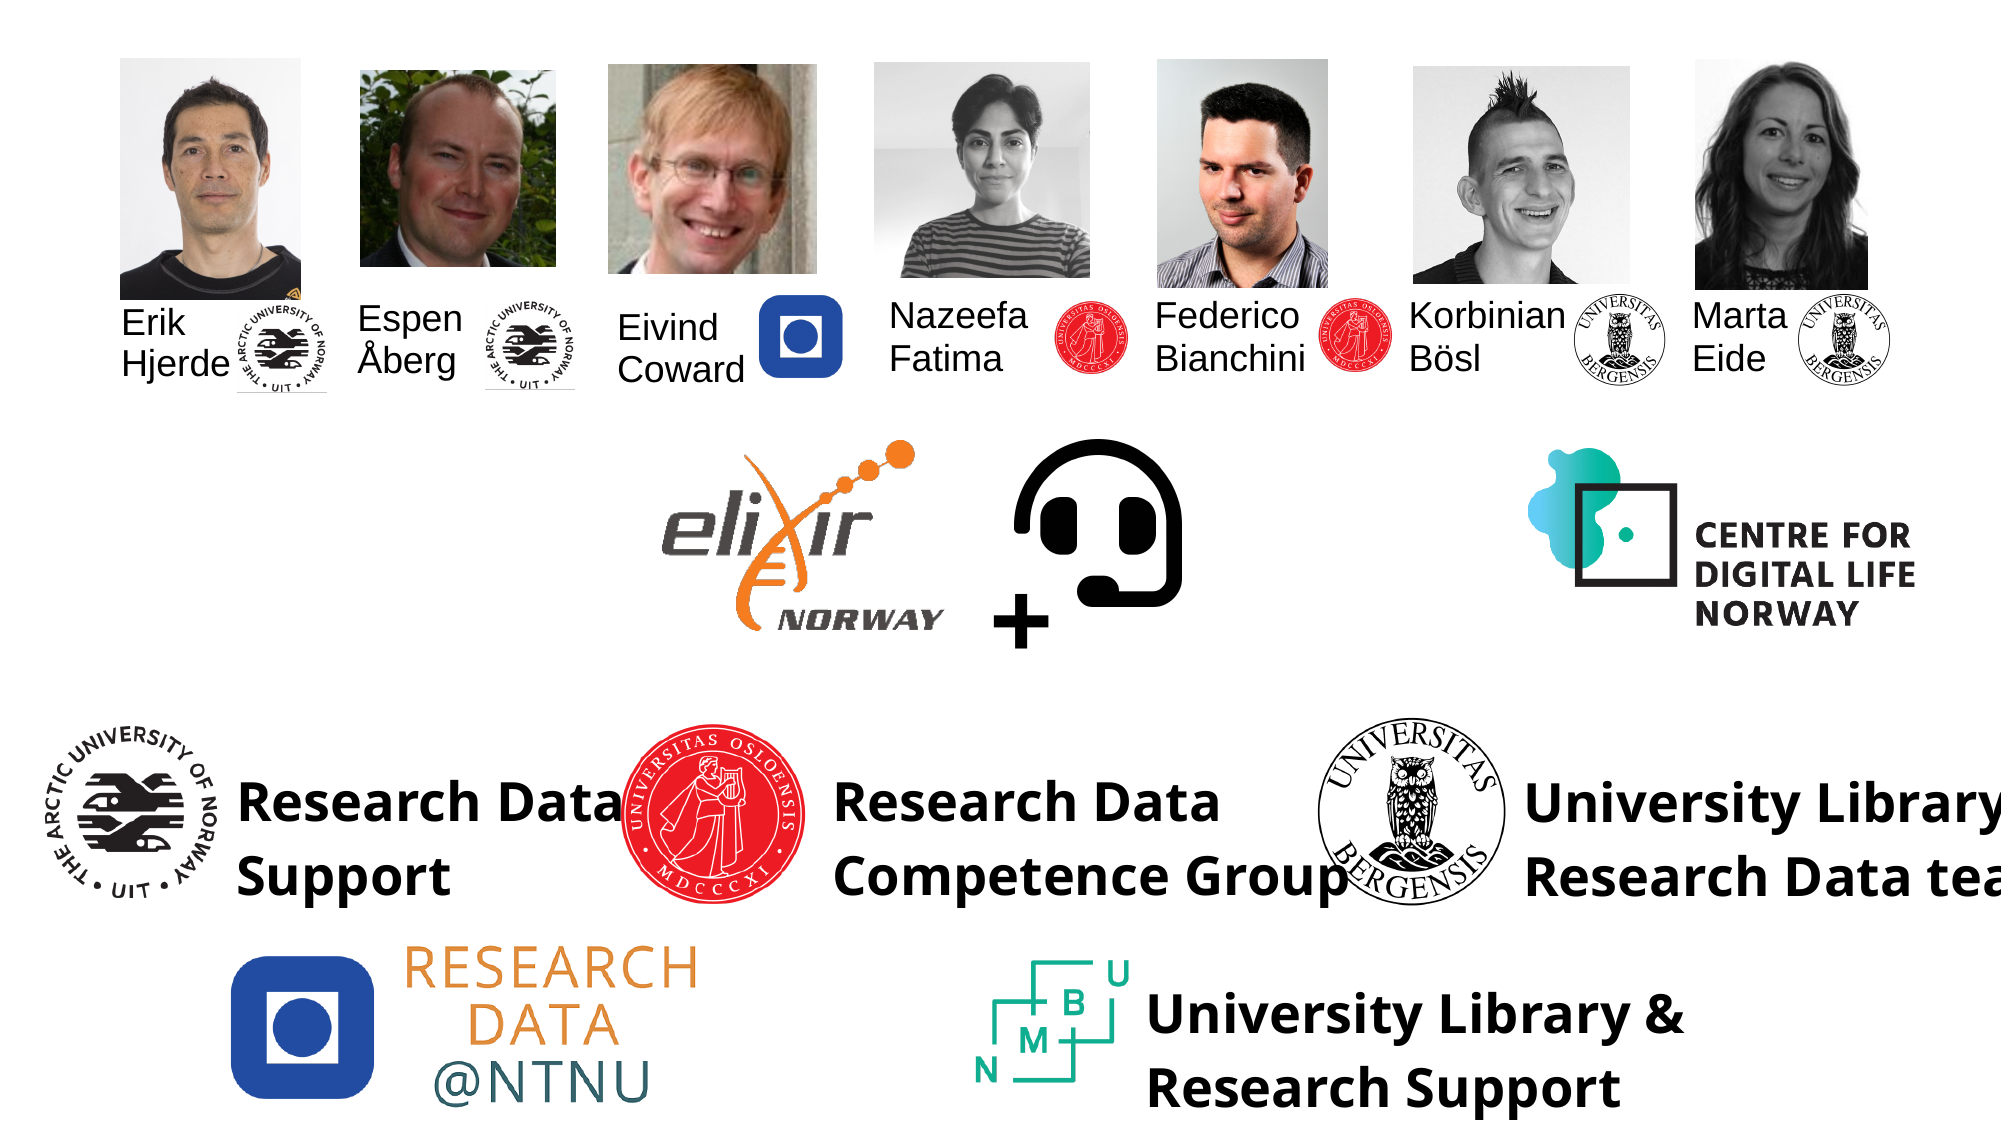

Nazeefa
Fatima
Federico Bianchini
Korbinian Bösl
Marta
Eide
Espen Åberg
Erik
Hjerde
Eivind Coward
+
Research Data
Competence Group
Research Data
Support
University Library
Research Data team
University Library &
Research Support